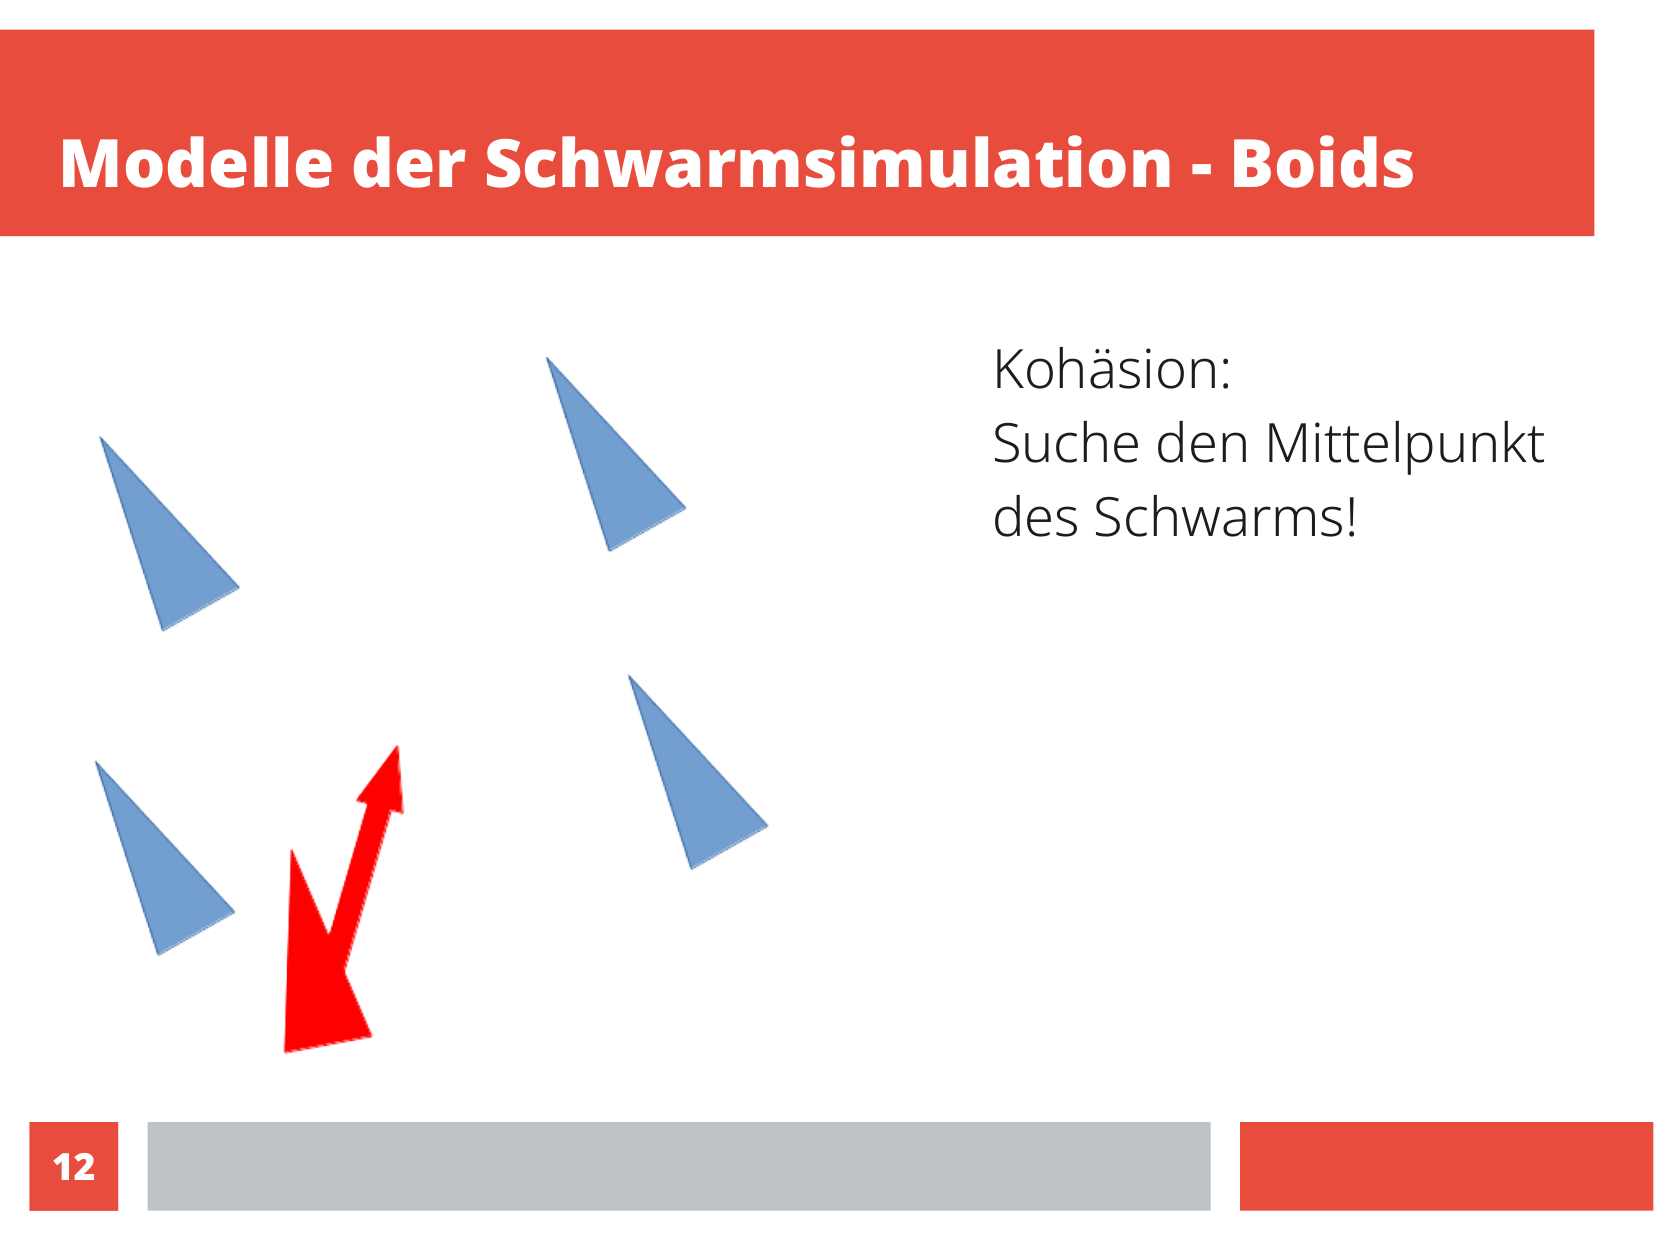

# Modelle der Schwarmsimulation - Boids
Kohäsion:
Suche den Mittelpunkt des Schwarms!
12